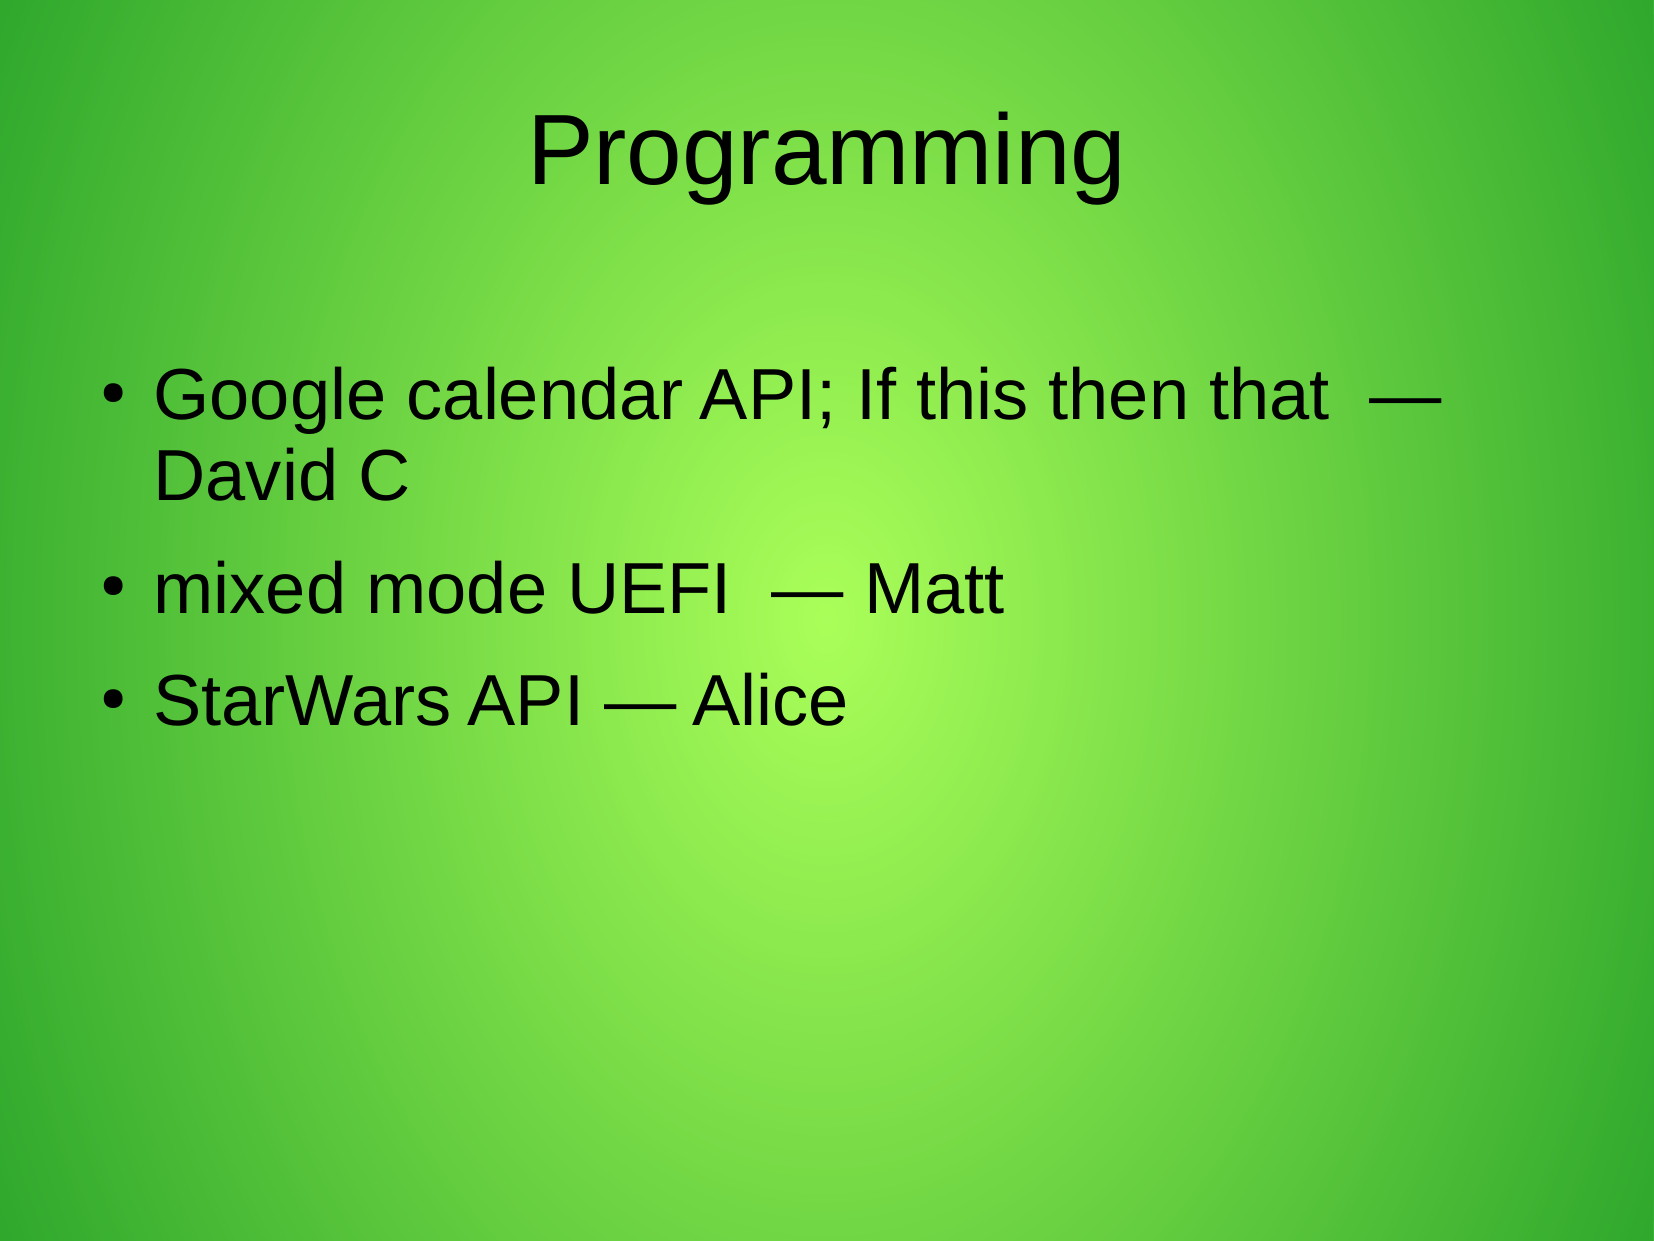

# Programming
Google calendar API; If this then that — David C
mixed mode UEFI — Matt
StarWars API — Alice